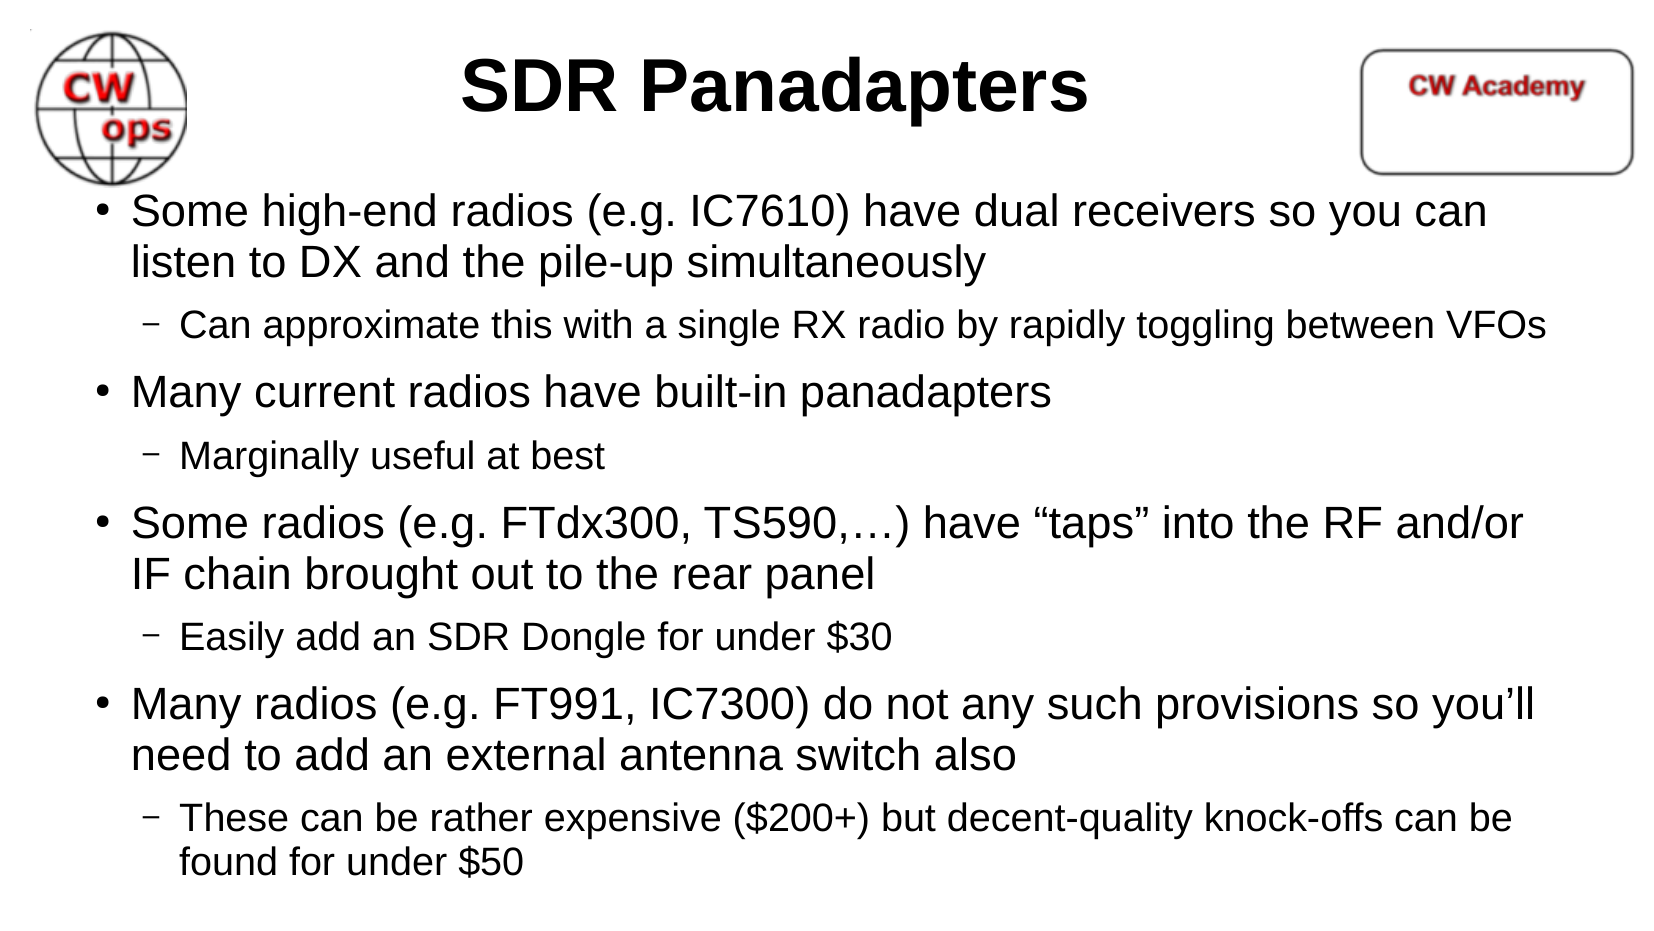

# SDR Panadapters
Some high-end radios (e.g. IC7610) have dual receivers so you can listen to DX and the pile-up simultaneously
Can approximate this with a single RX radio by rapidly toggling between VFOs
Many current radios have built-in panadapters
Marginally useful at best
Some radios (e.g. FTdx300, TS590,…) have “taps” into the RF and/or IF chain brought out to the rear panel
Easily add an SDR Dongle for under $30
Many radios (e.g. FT991, IC7300) do not any such provisions so you’ll need to add an external antenna switch also
These can be rather expensive ($200+) but decent-quality knock-offs can be found for under $50